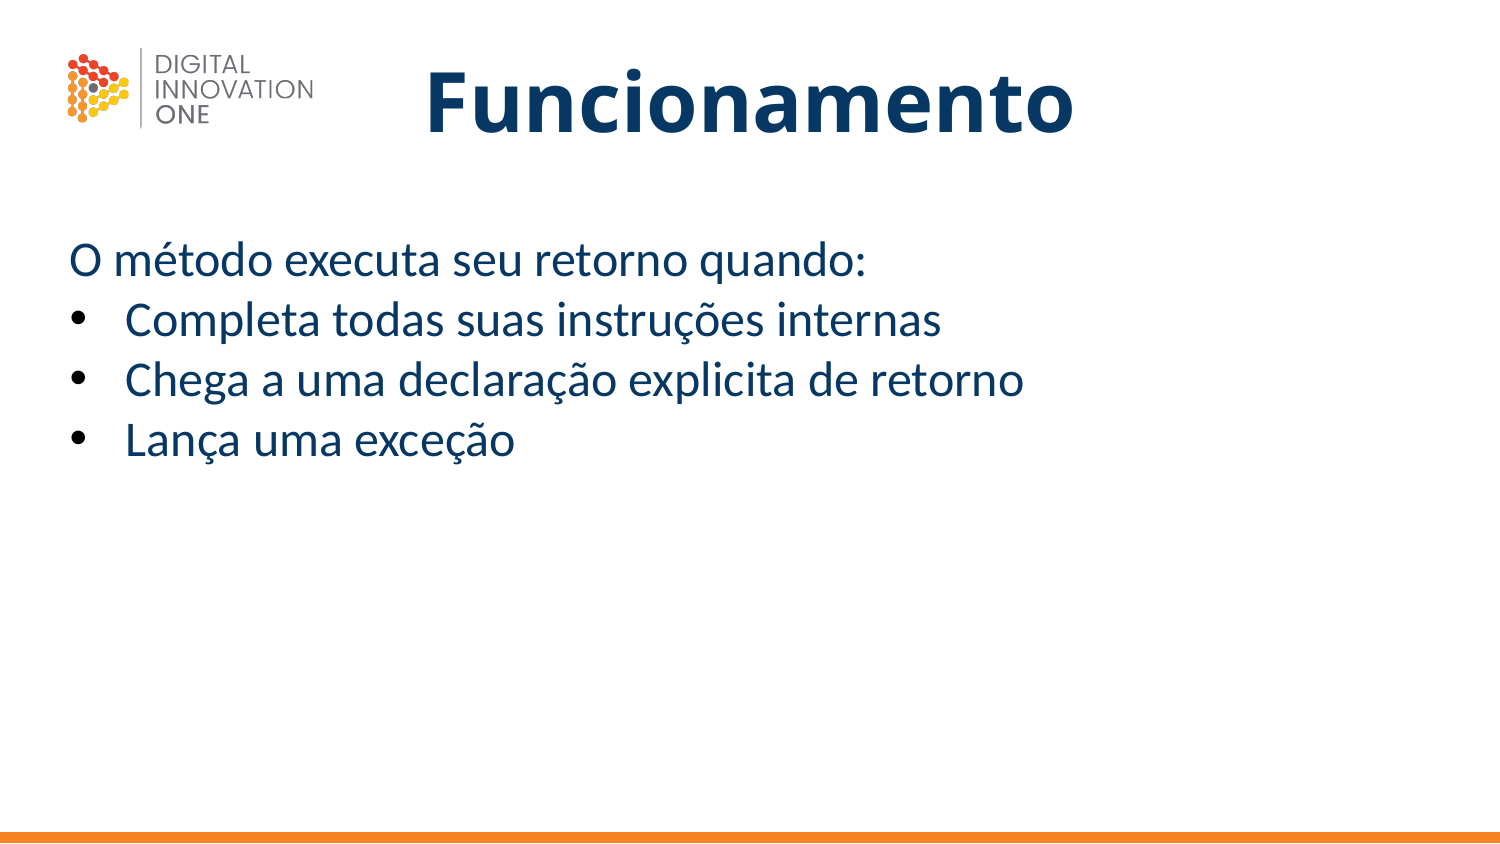

# Funcionamento
O método executa seu retorno quando:
Completa todas suas instruções internas
Chega a uma declaração explicita de retorno
Lança uma exceção